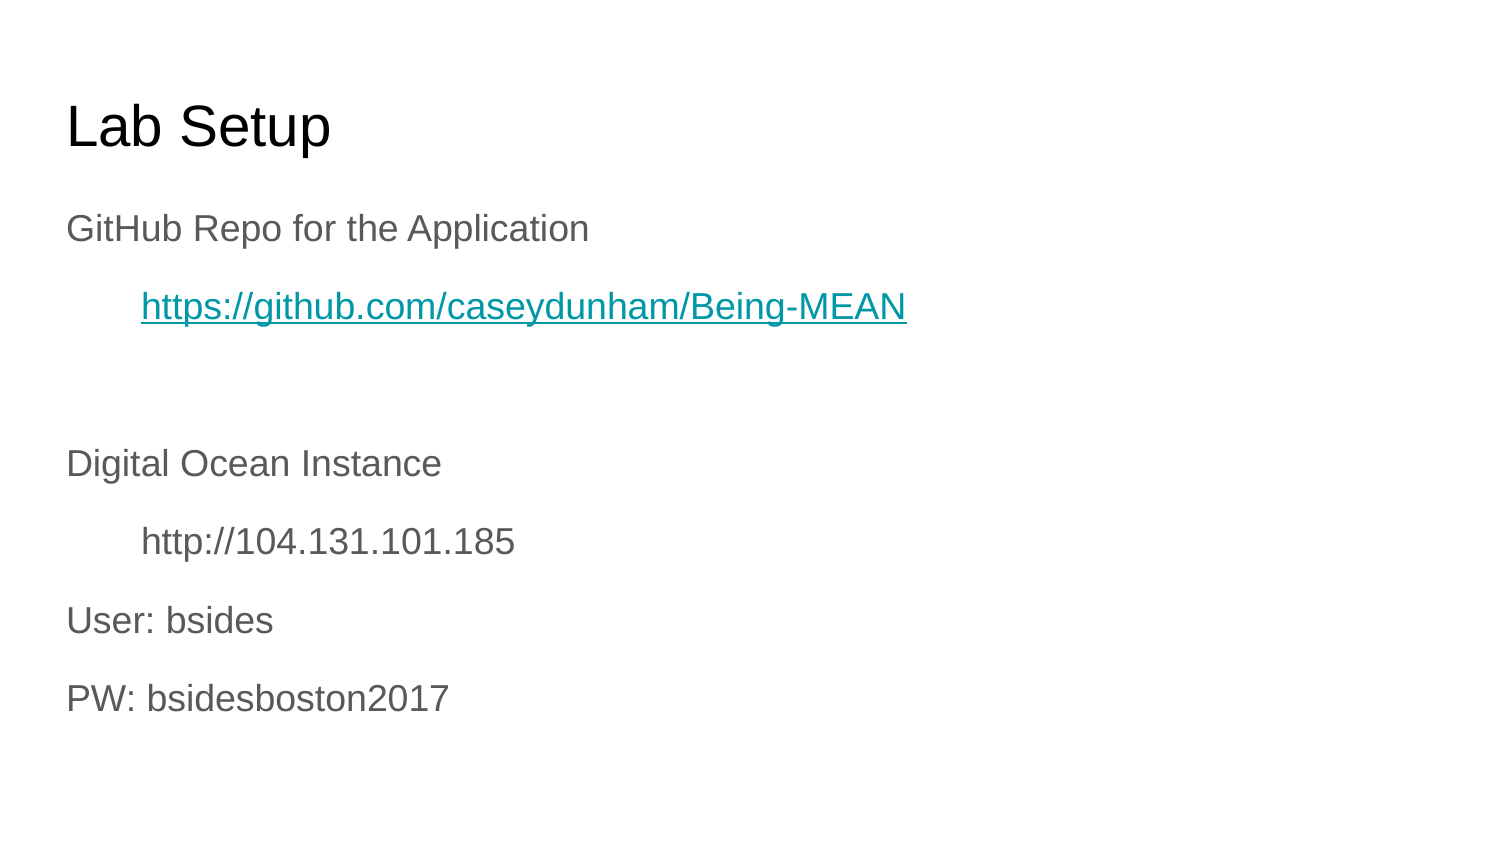

# Lab Setup
GitHub Repo for the Application
	https://github.com/caseydunham/Being-MEAN
Digital Ocean Instance
	http://104.131.101.185
User: bsides
PW: bsidesboston2017